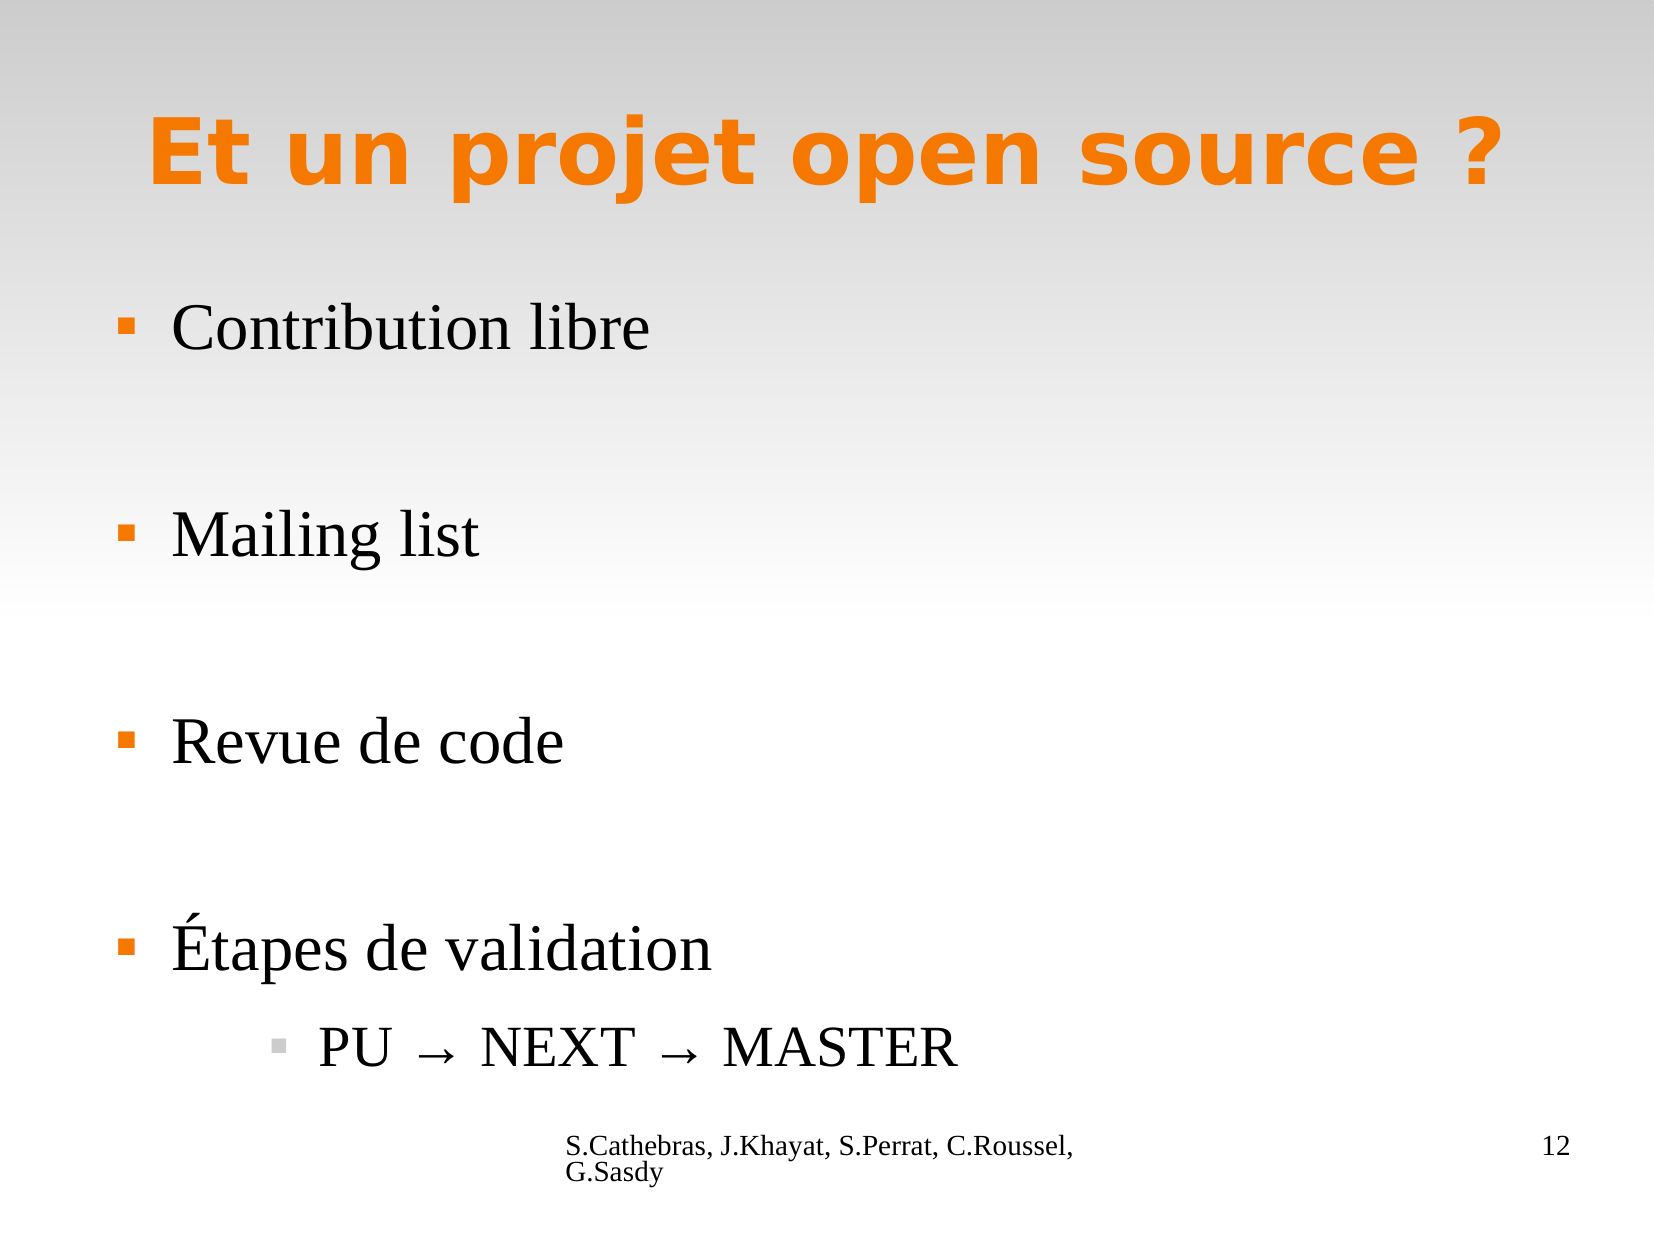

# Et un projet open source ?
Contribution libre
Mailing list
Revue de code
Étapes de validation
PU → NEXT → MASTER
S.Cathebras, J.Khayat, S.Perrat, C.Roussel, G.Sasdy
12